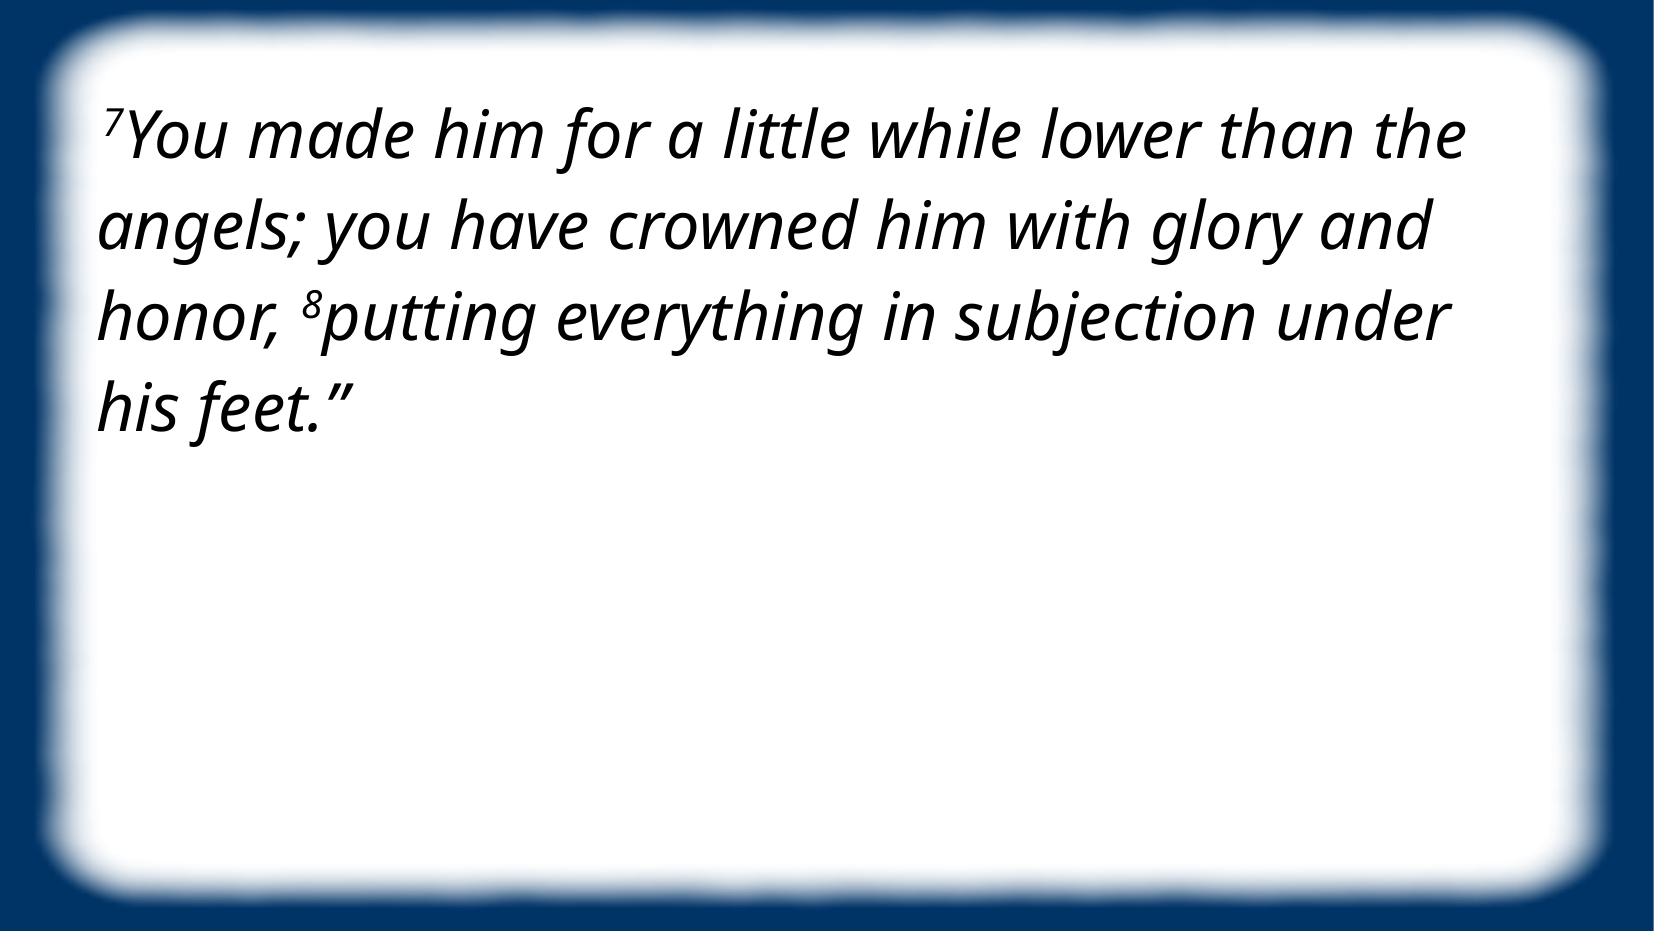

7You made him for a little while lower than the angels; you have crowned him with glory and honor, 8putting everything in subjection under his feet.”